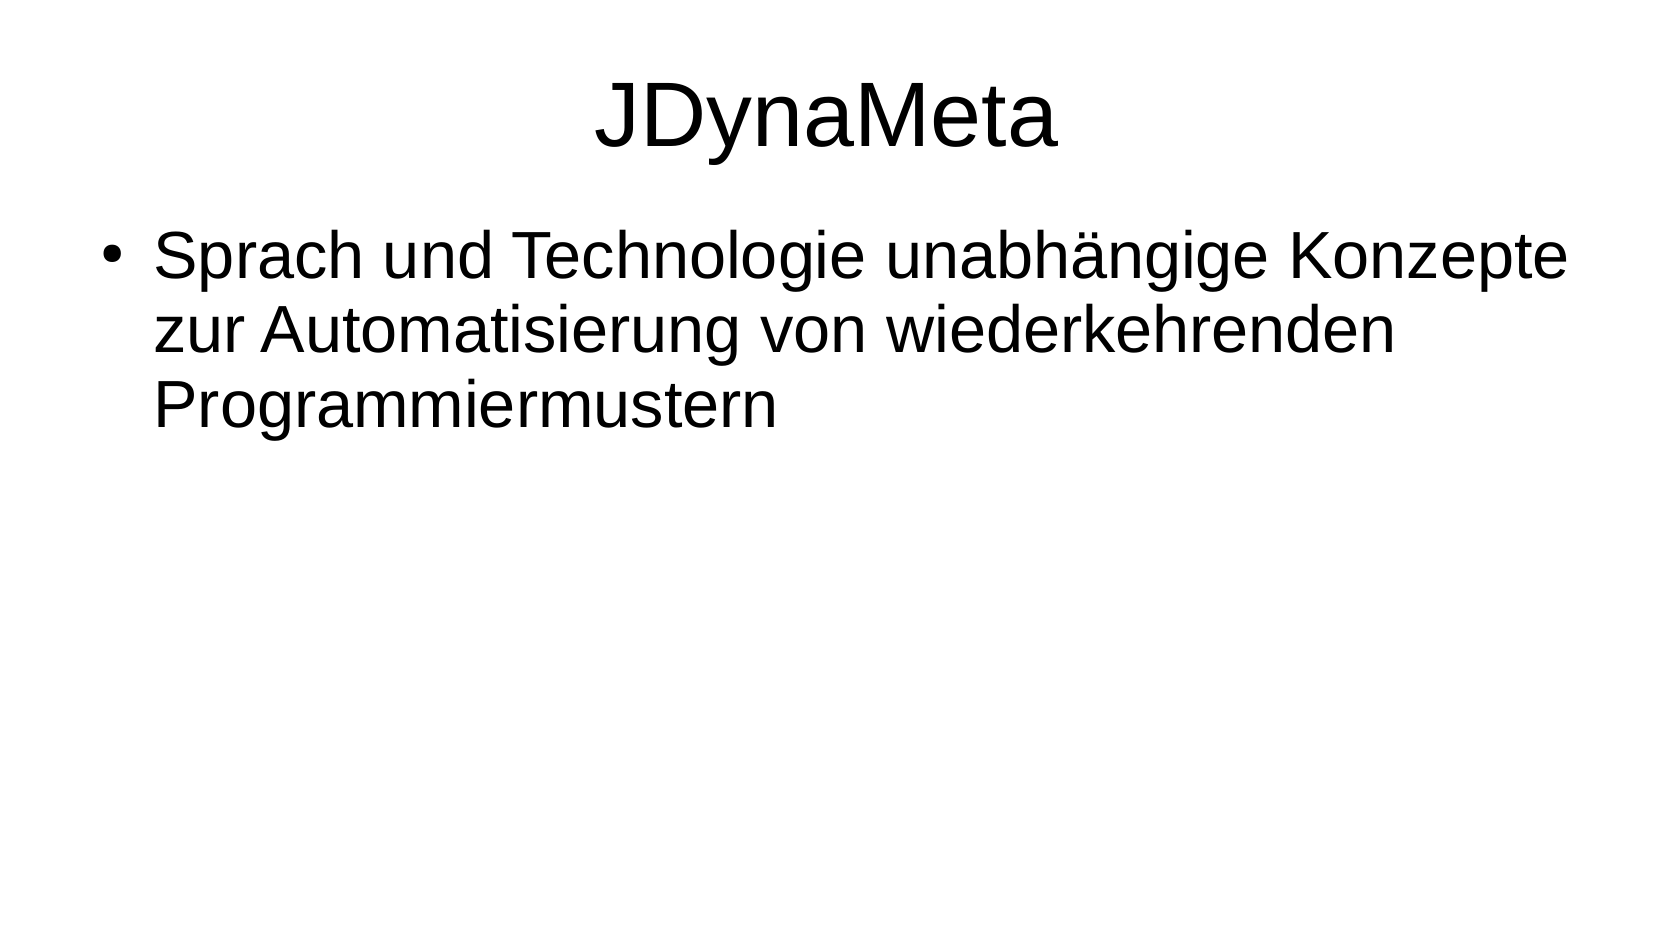

# JDynaMeta
Sprach und Technologie unabhängige Konzepte zur Automatisierung von wiederkehrenden Programmiermustern